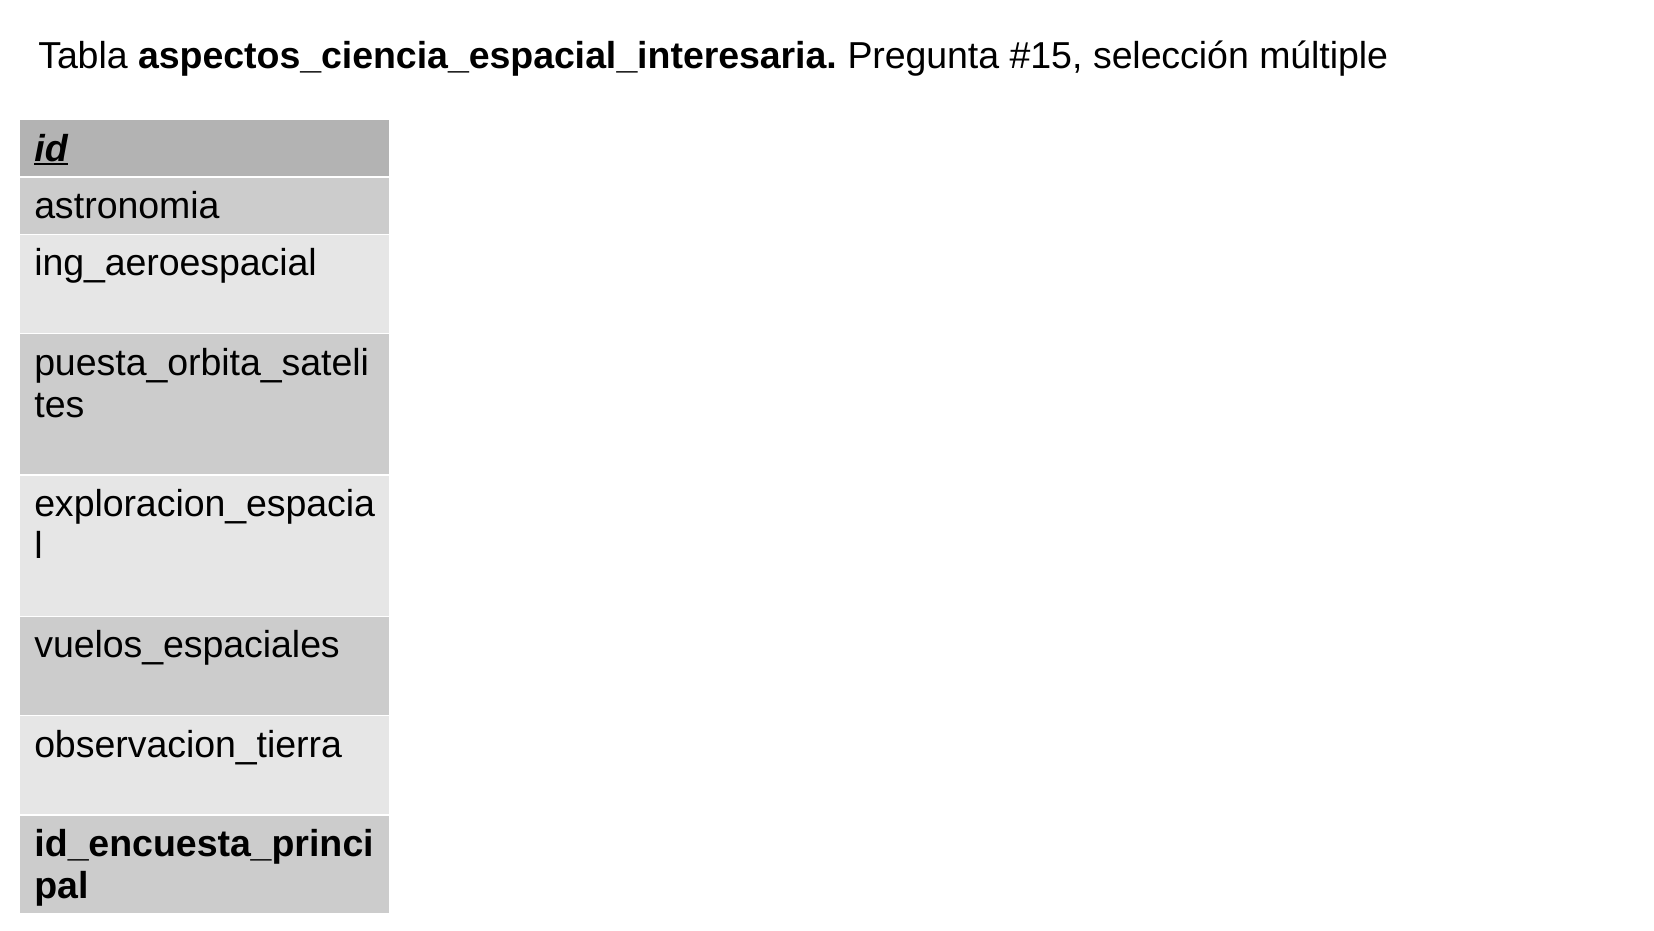

Tabla aspectos_ciencia_espacial_interesaria. Pregunta #15, selección múltiple
| id |
| --- |
| astronomia |
| ing\_aeroespacial |
| puesta\_orbita\_satelites |
| exploracion\_espacial |
| vuelos\_espaciales |
| observacion\_tierra |
| id\_encuesta\_principal |